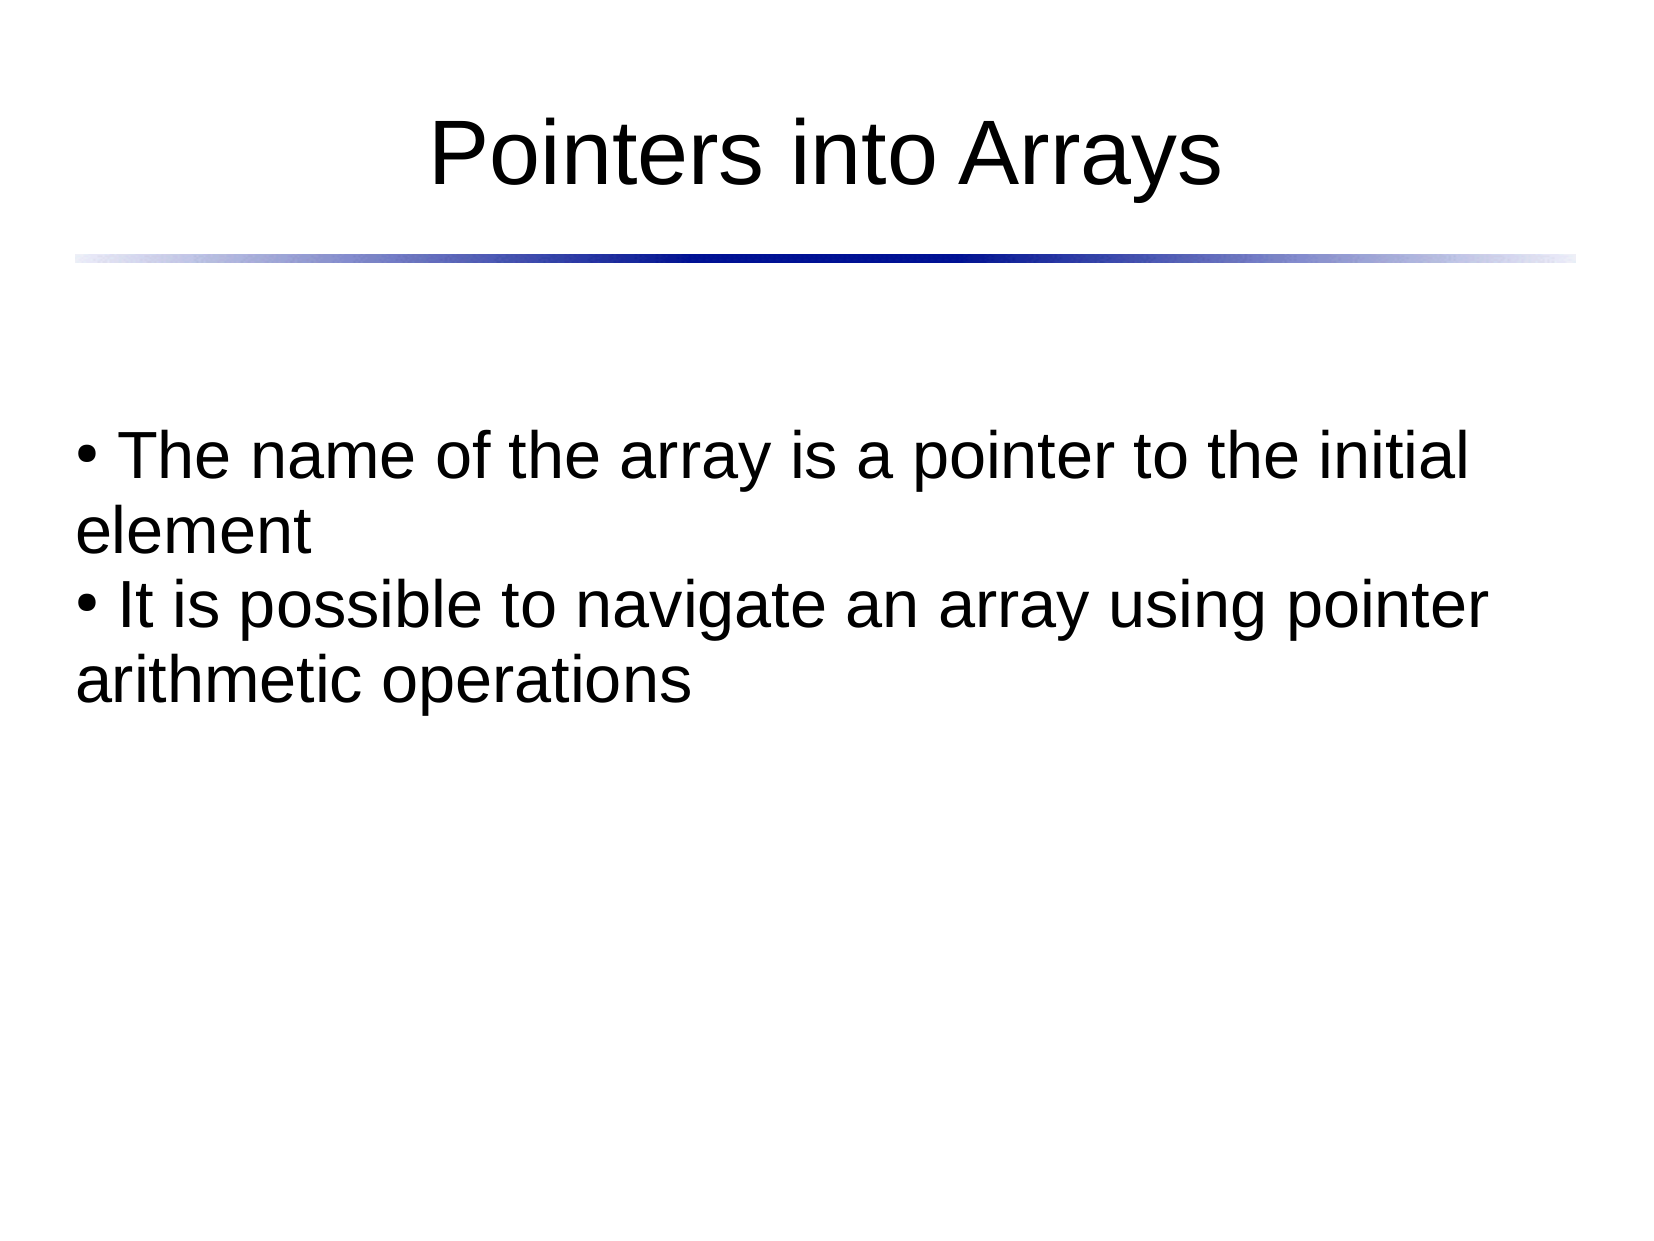

# Pointers into Arrays
 The name of the array is a pointer to the initial element
 It is possible to navigate an array using pointer arithmetic operations